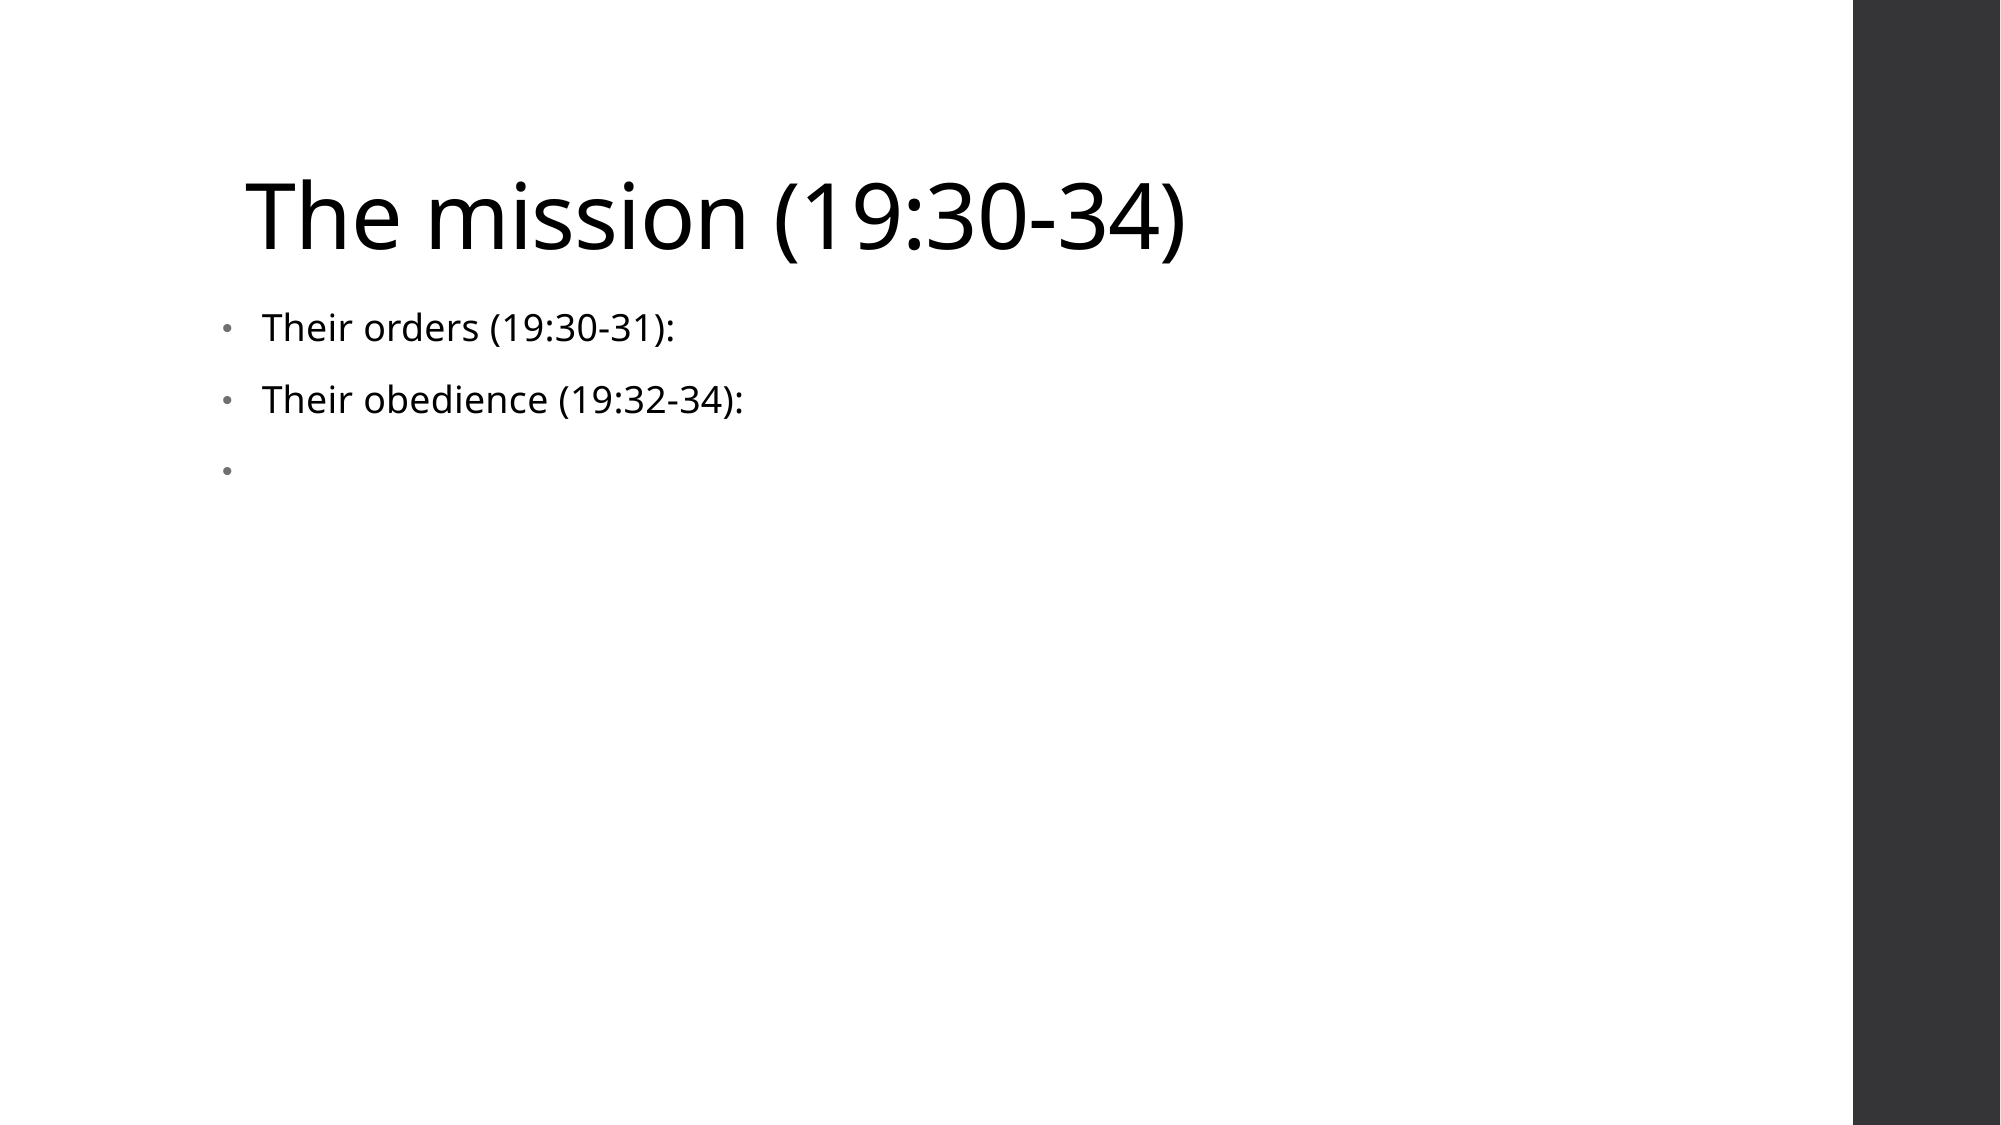

# The mission (19:30-34)
 Their orders (19:30-31):
 Their obedience (19:32-34):